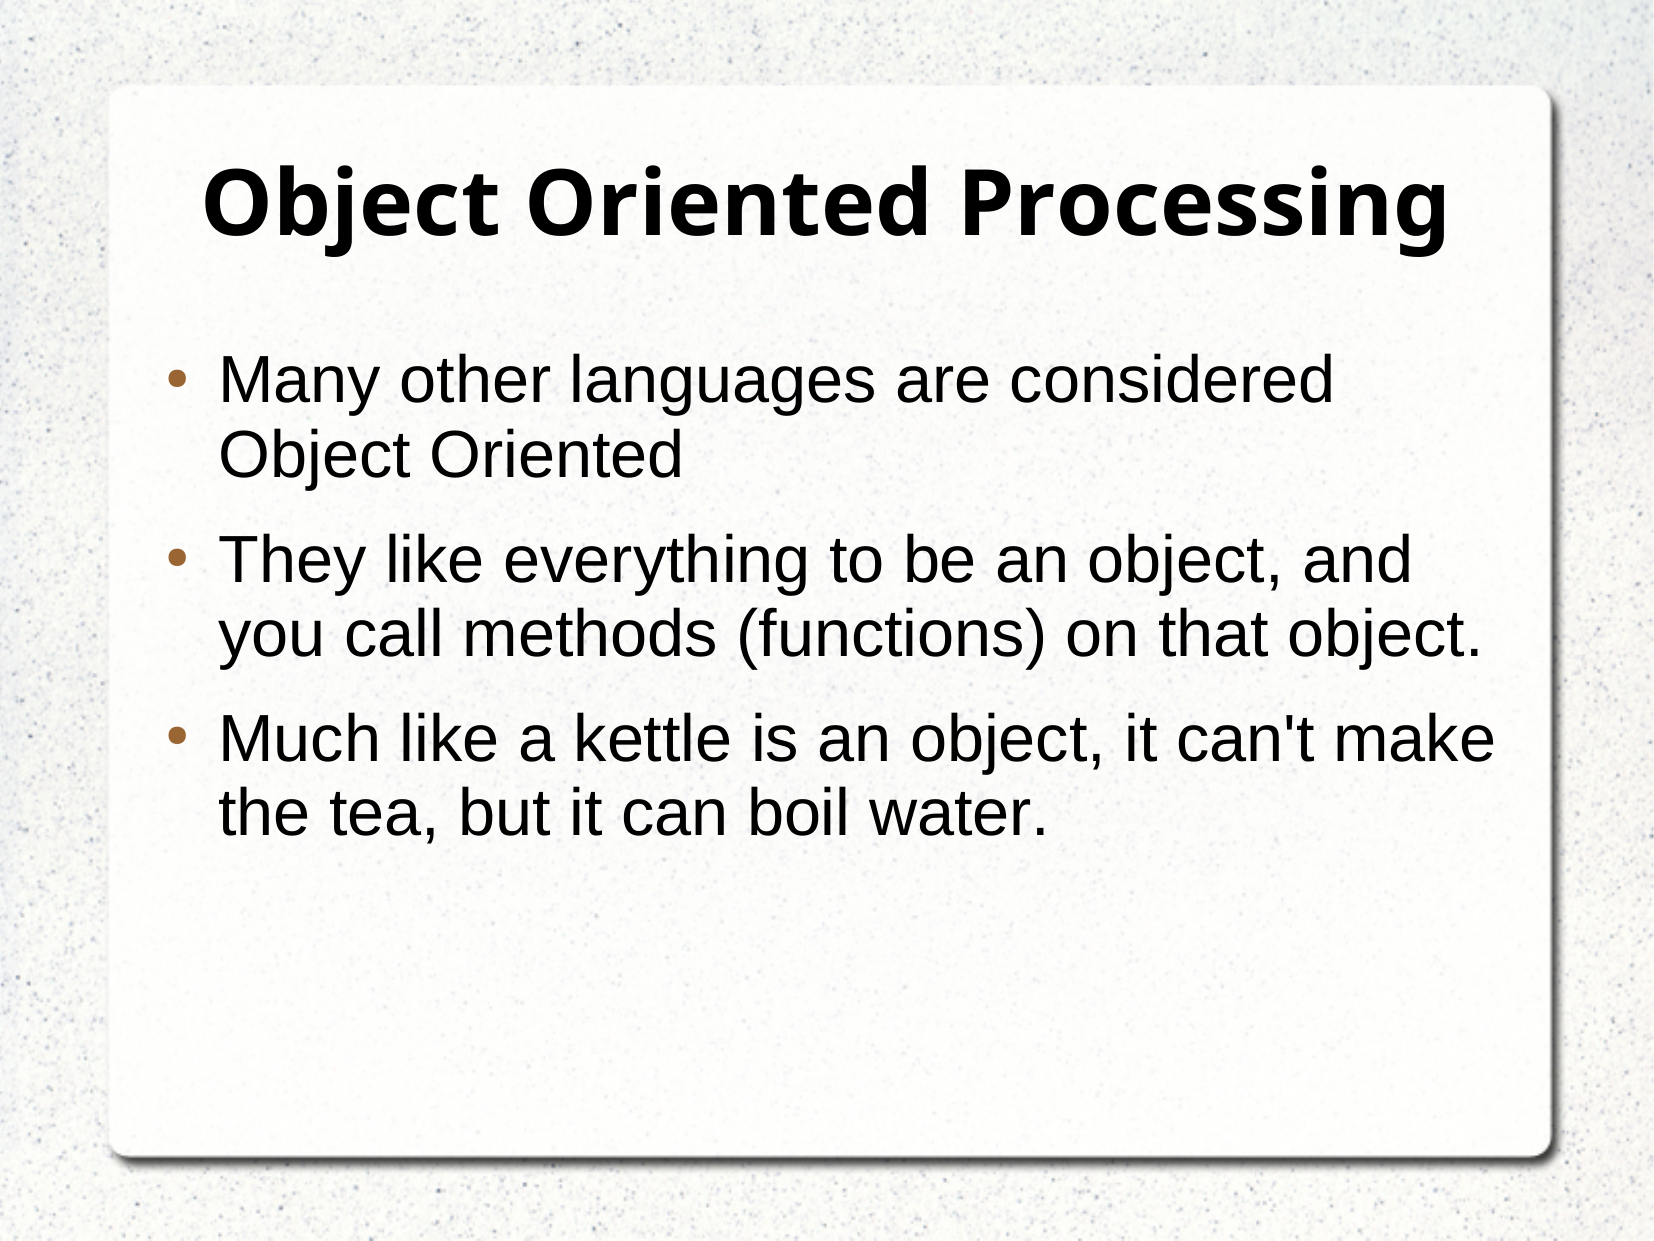

# Object Oriented Processing
Many other languages are considered Object Oriented
They like everything to be an object, and you call methods (functions) on that object.
Much like a kettle is an object, it can't make the tea, but it can boil water.